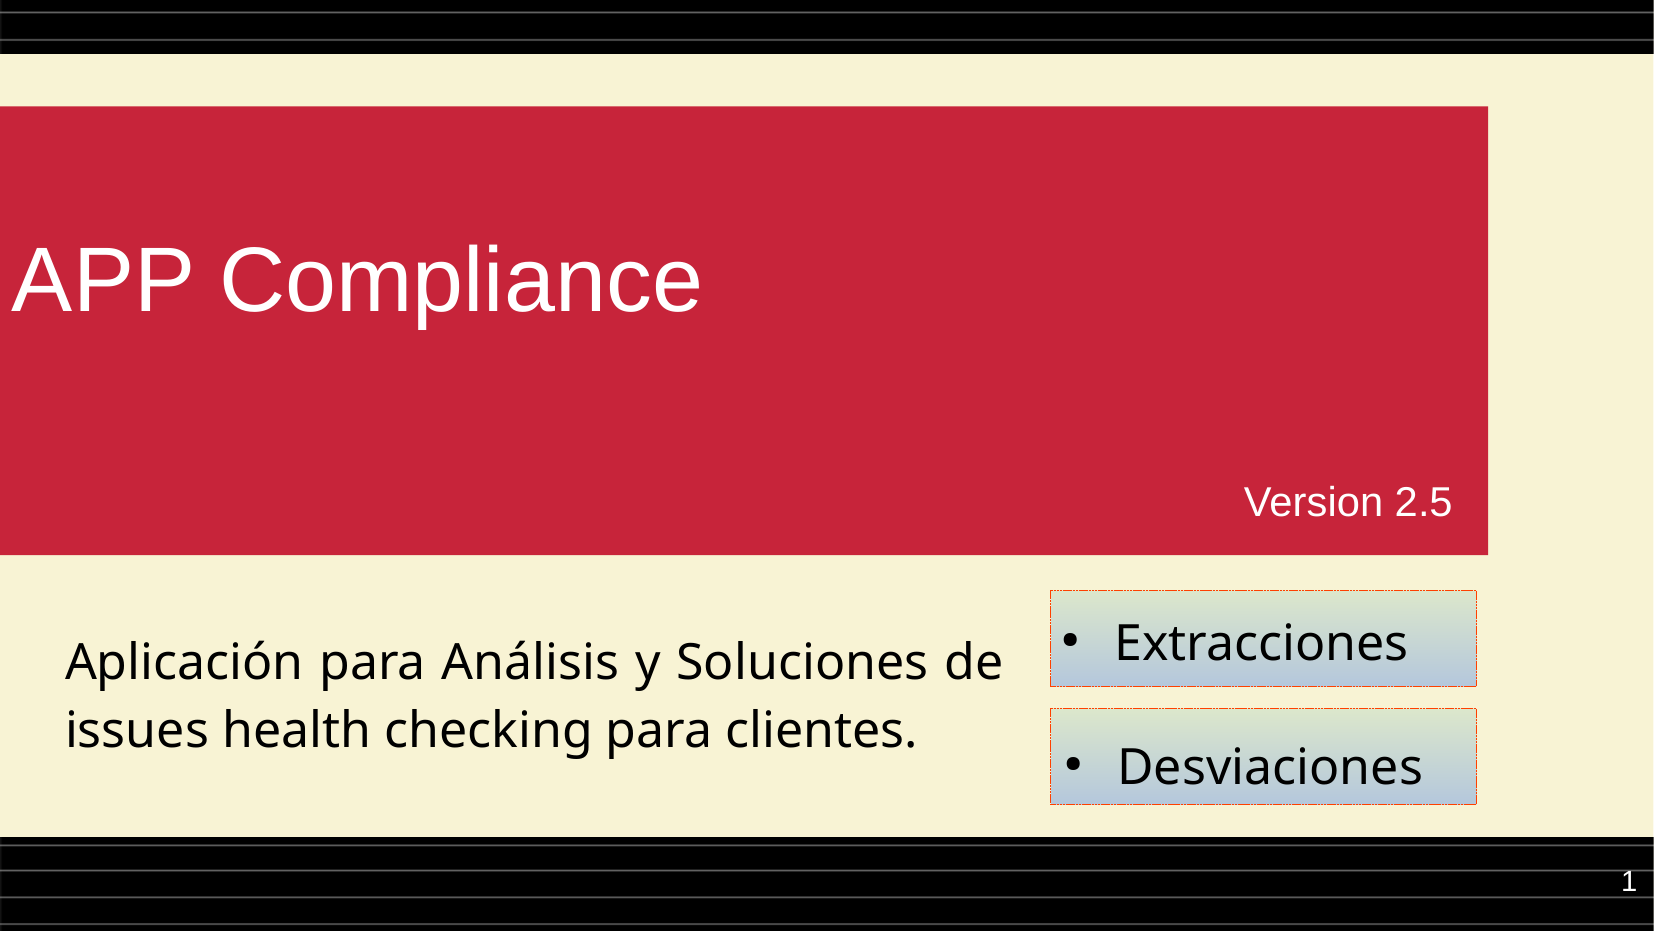

# APP Compliance Version 2.5
Aplicación para Análisis y Soluciones de issues health checking para clientes.
Extracciones
Desviaciones
1